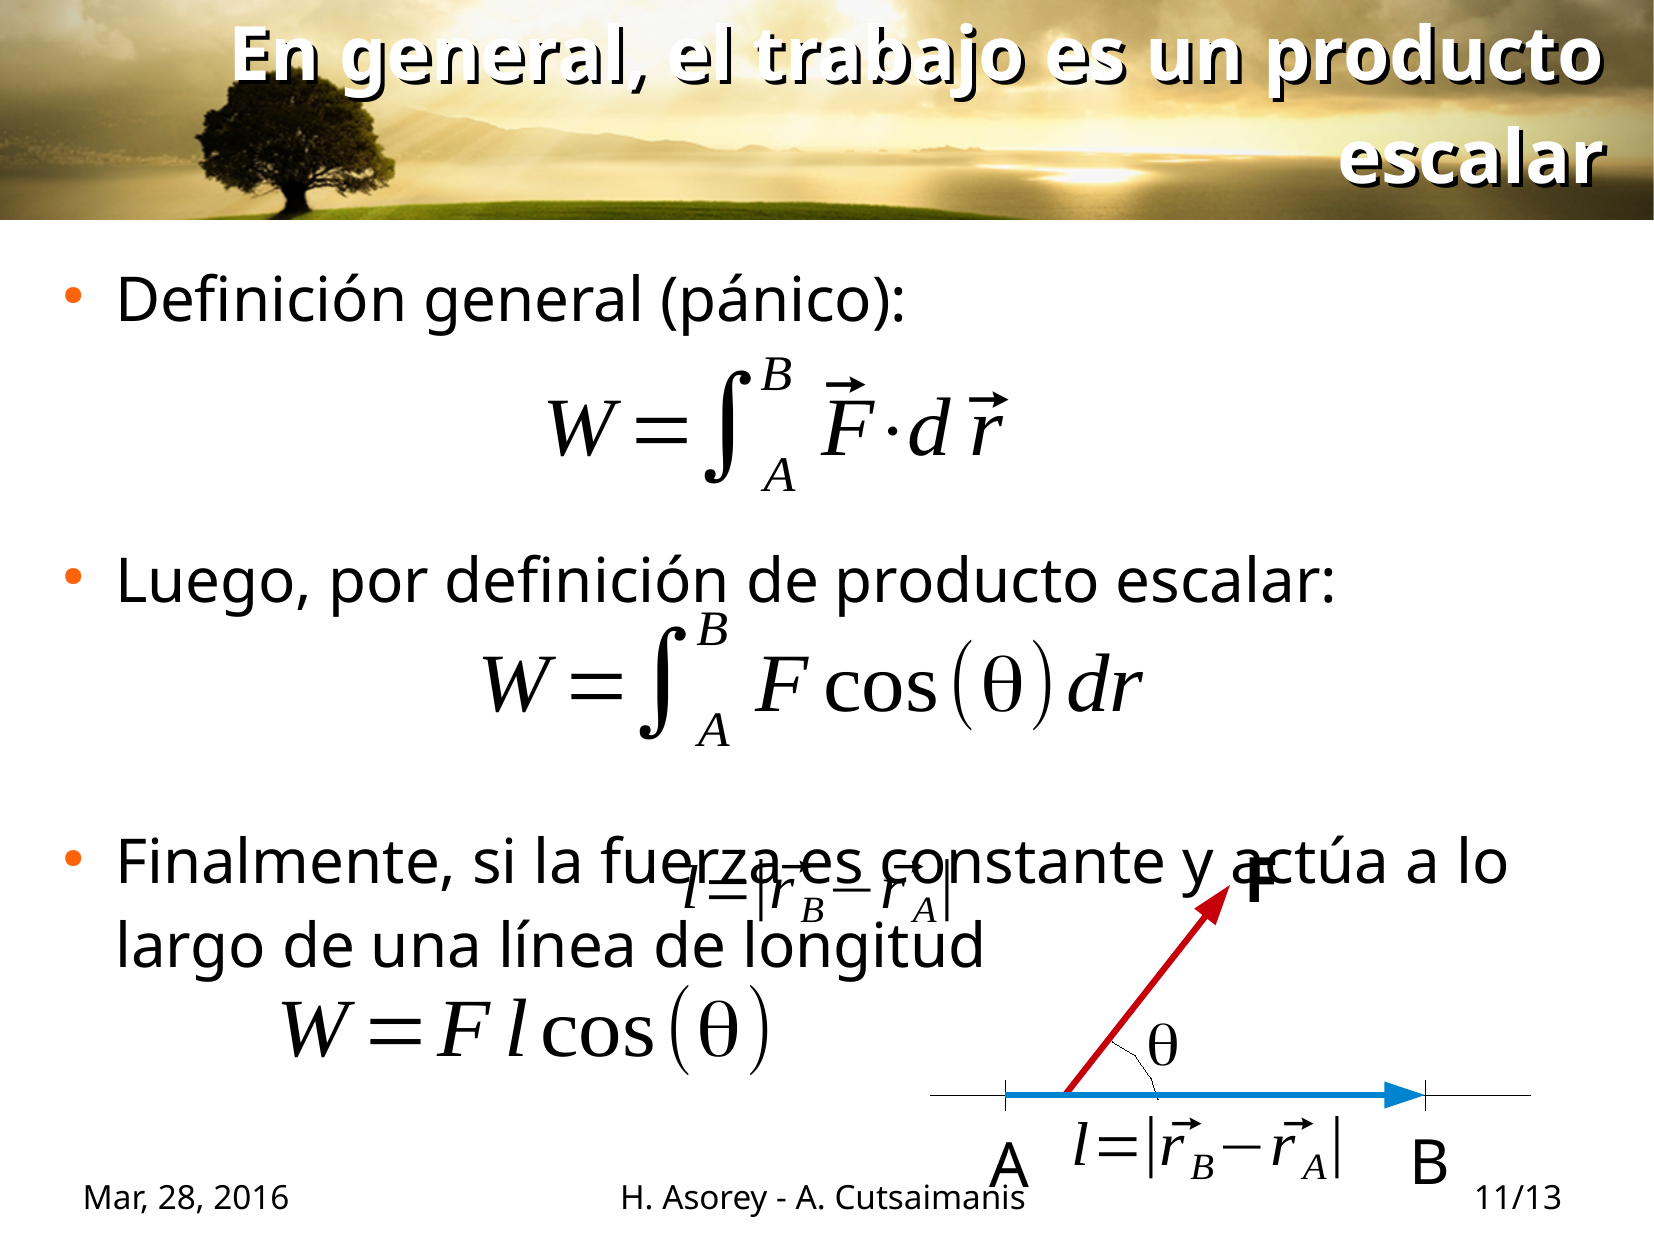

# En general, el trabajo es un producto escalar
Definición general (pánico):
Luego, por definición de producto escalar:
Finalmente, si la fuerza es constante y actúa a lo largo de una línea de longitud
F
B
A
Mar, 28, 2016
H. Asorey - A. Cutsaimanis
11